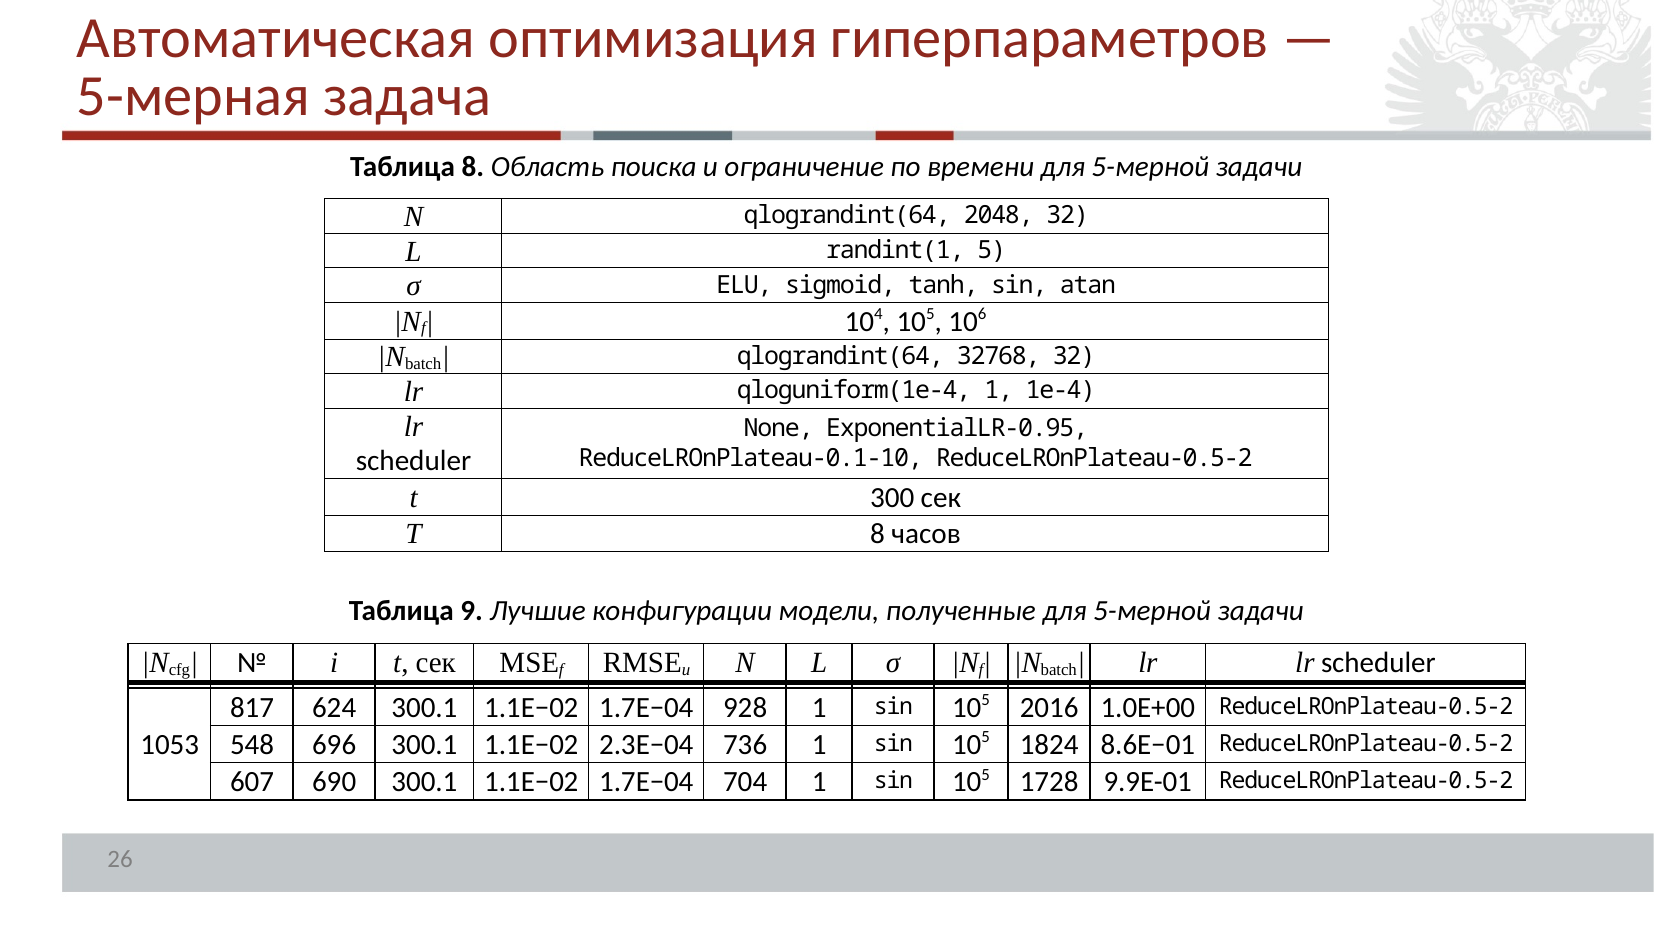

# Автоматическая оптимизация гиперпараметров —
5-мерная задача
Таблица 8. Область поиска и ограничение по времени для 5-мерной задачи
Таблица 9. Лучшие конфигурации модели, полученные для 5-мерной задачи
26